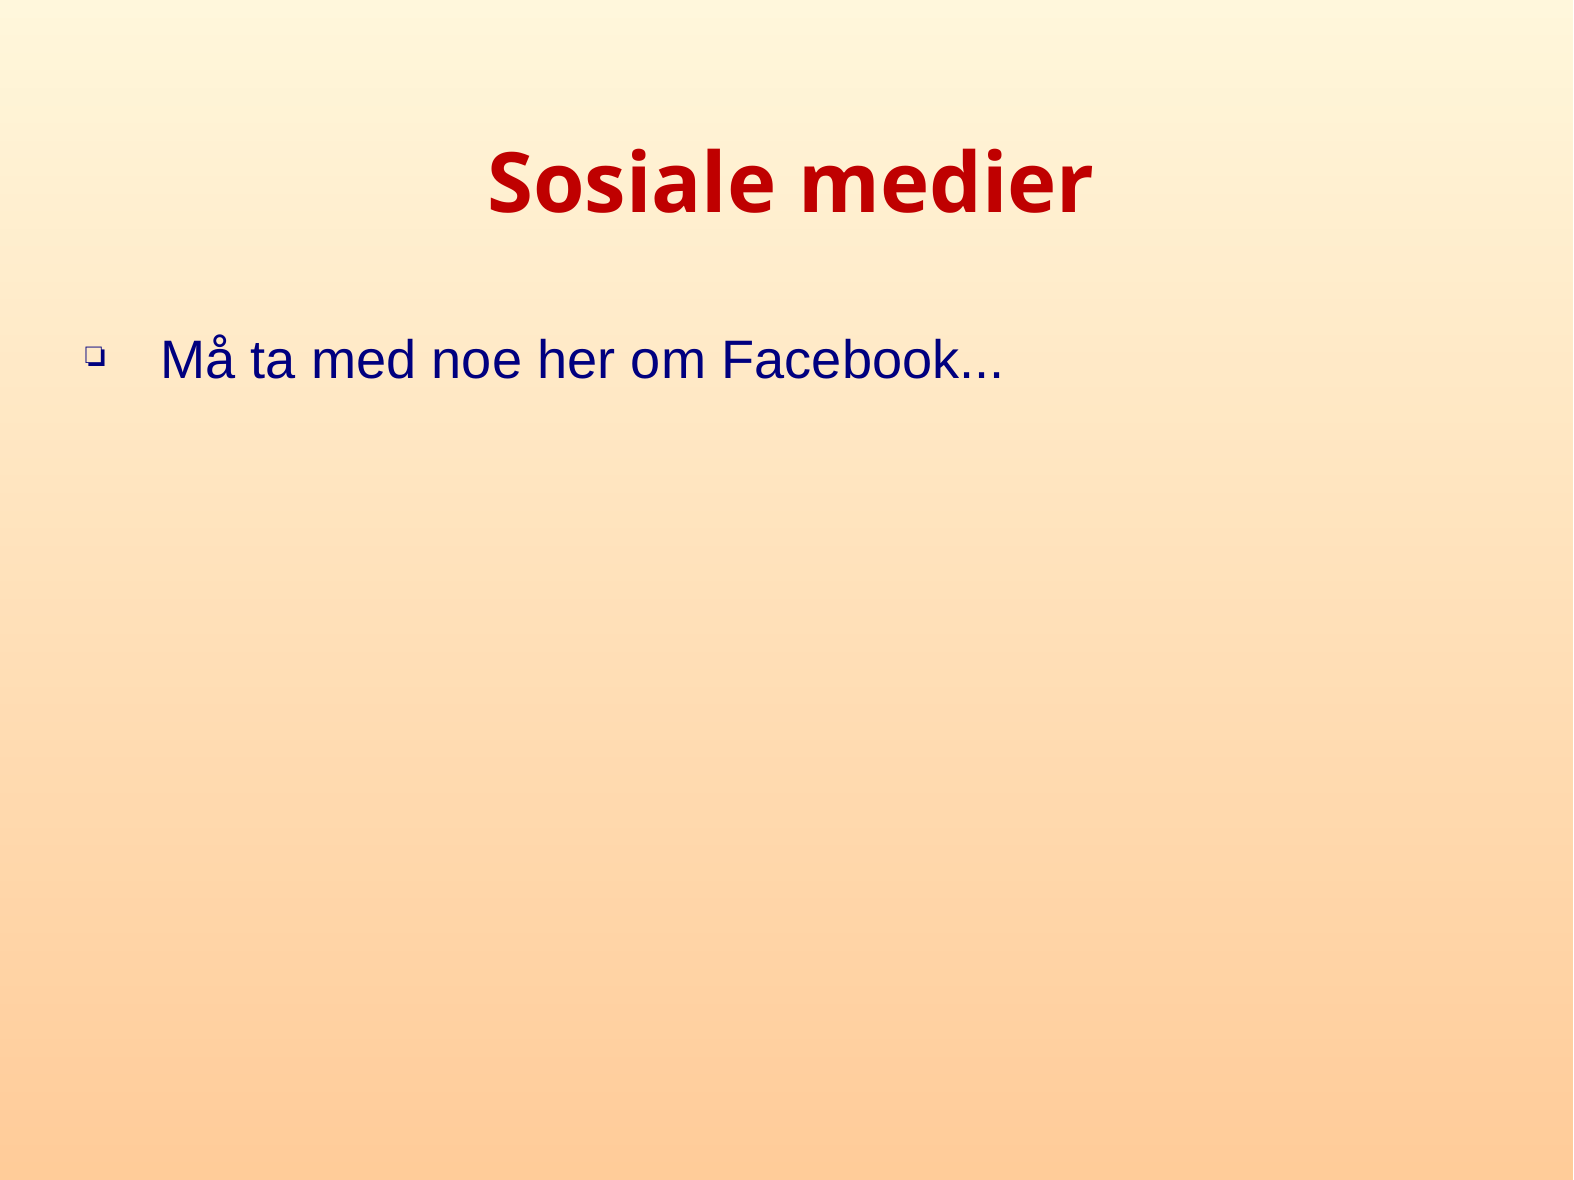

# Sosiale medier
Må ta med noe her om Facebook...